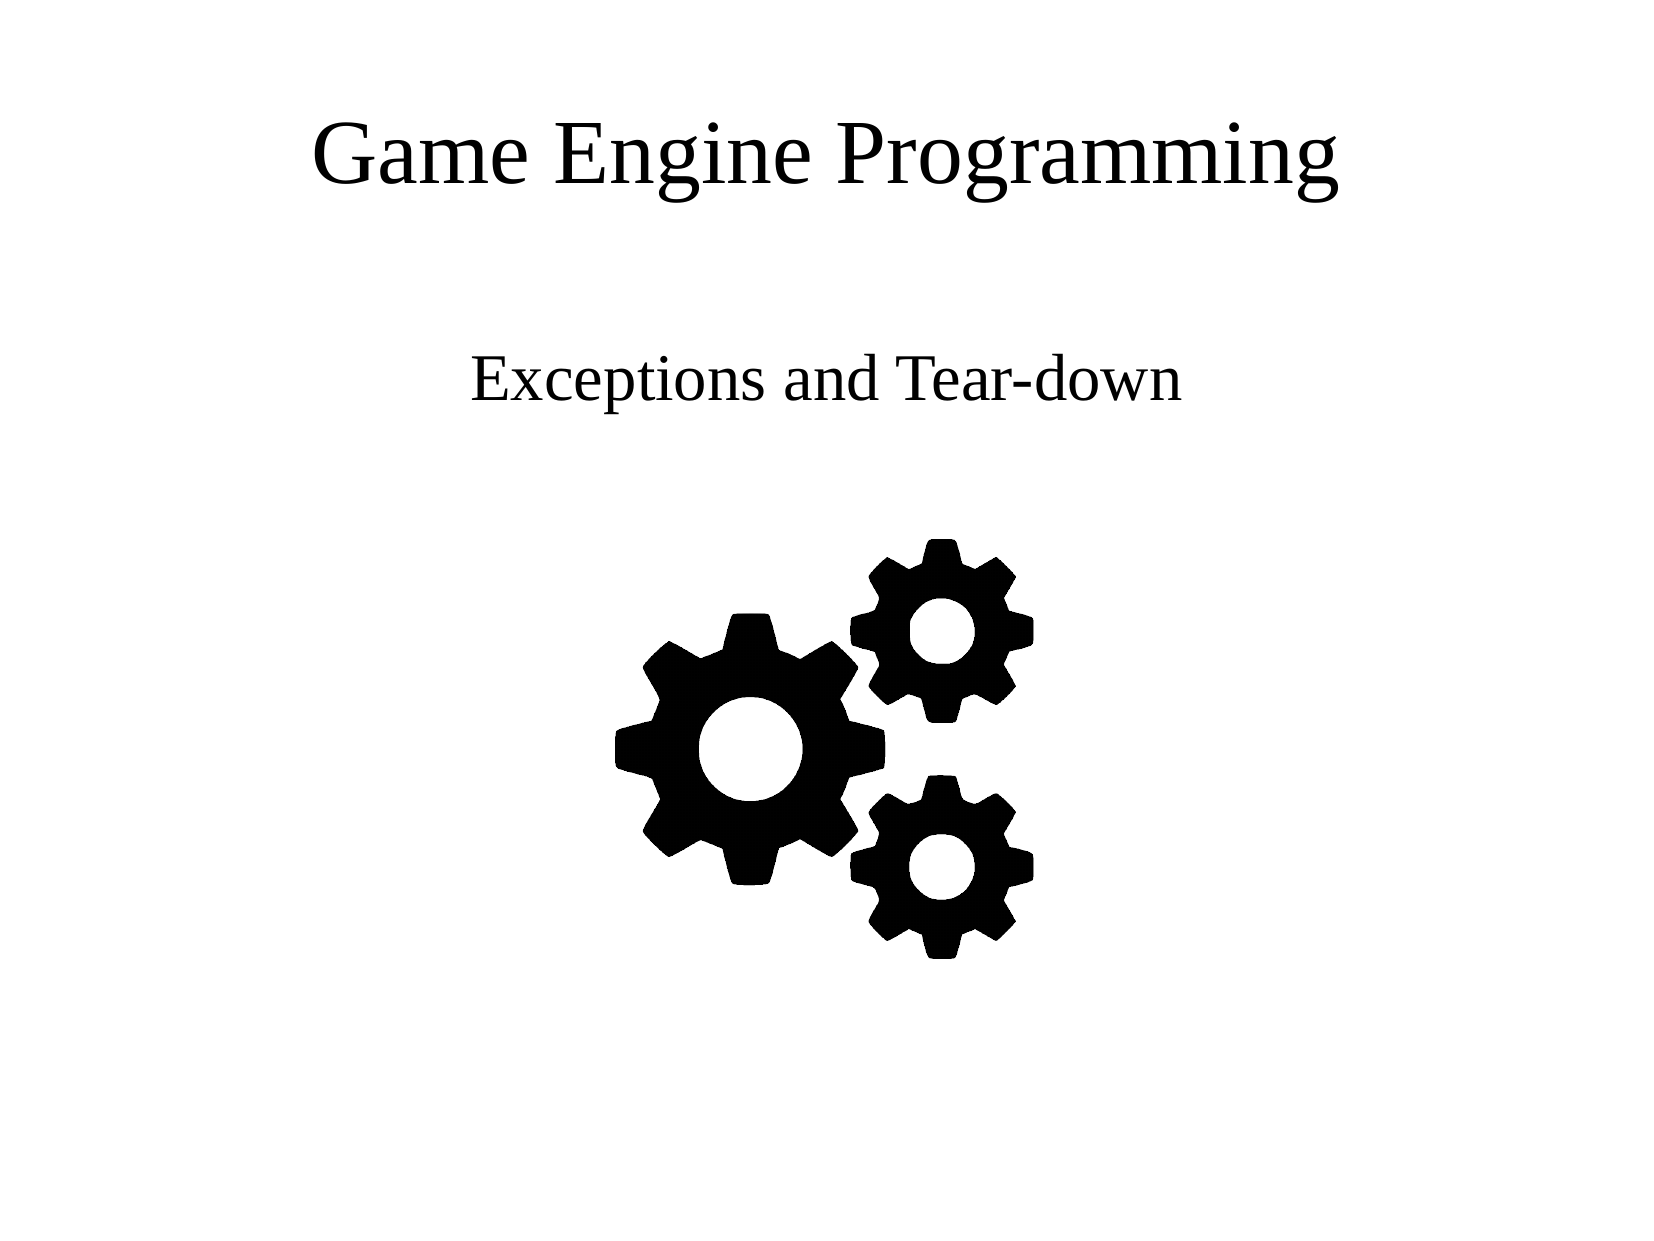

Exceptions and Tear-down
# Game Engine Programming